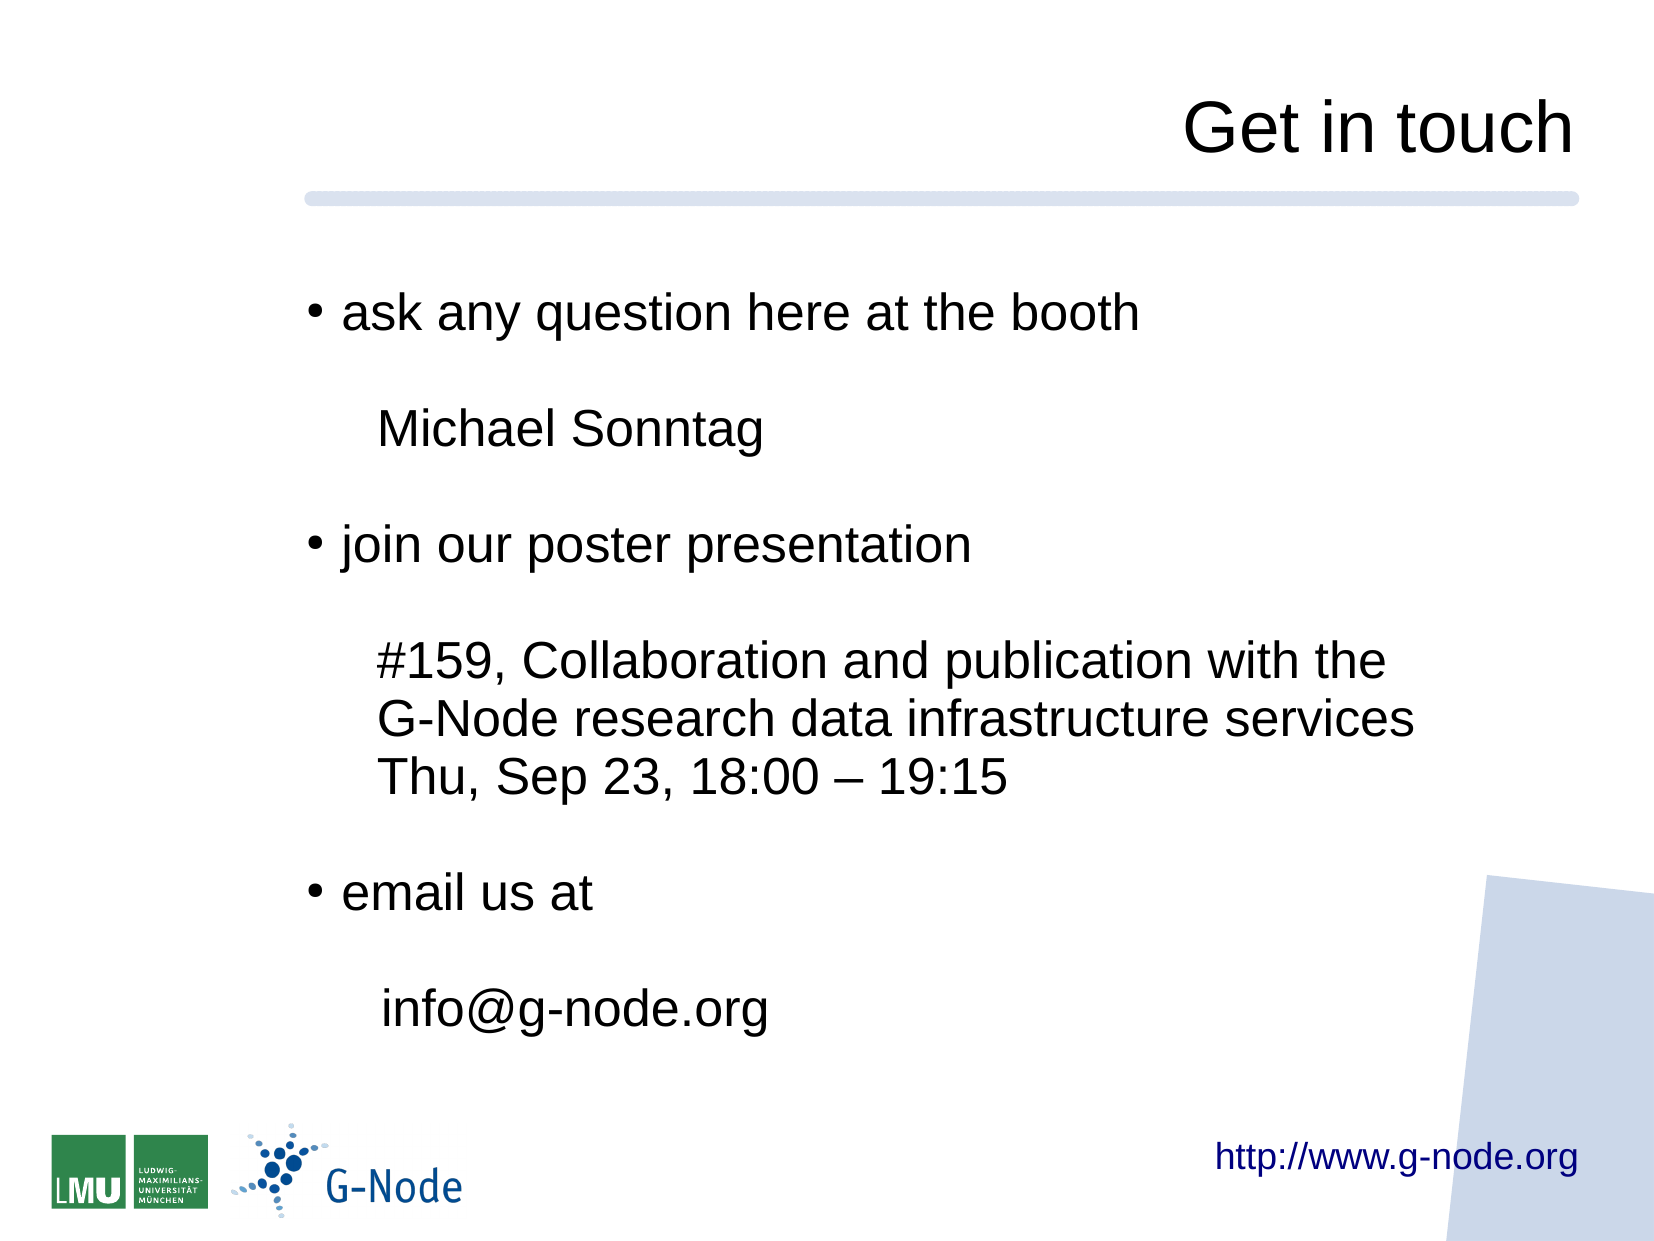

Get in touch
ask any question here at the booth
Michael Sonntag
join our poster presentation
#159, Collaboration and publication with the
G-Node research data infrastructure services
Thu, Sep 23, 18:00 – 19:15
email us at
	info@g-node.org
http://www.g-node.org